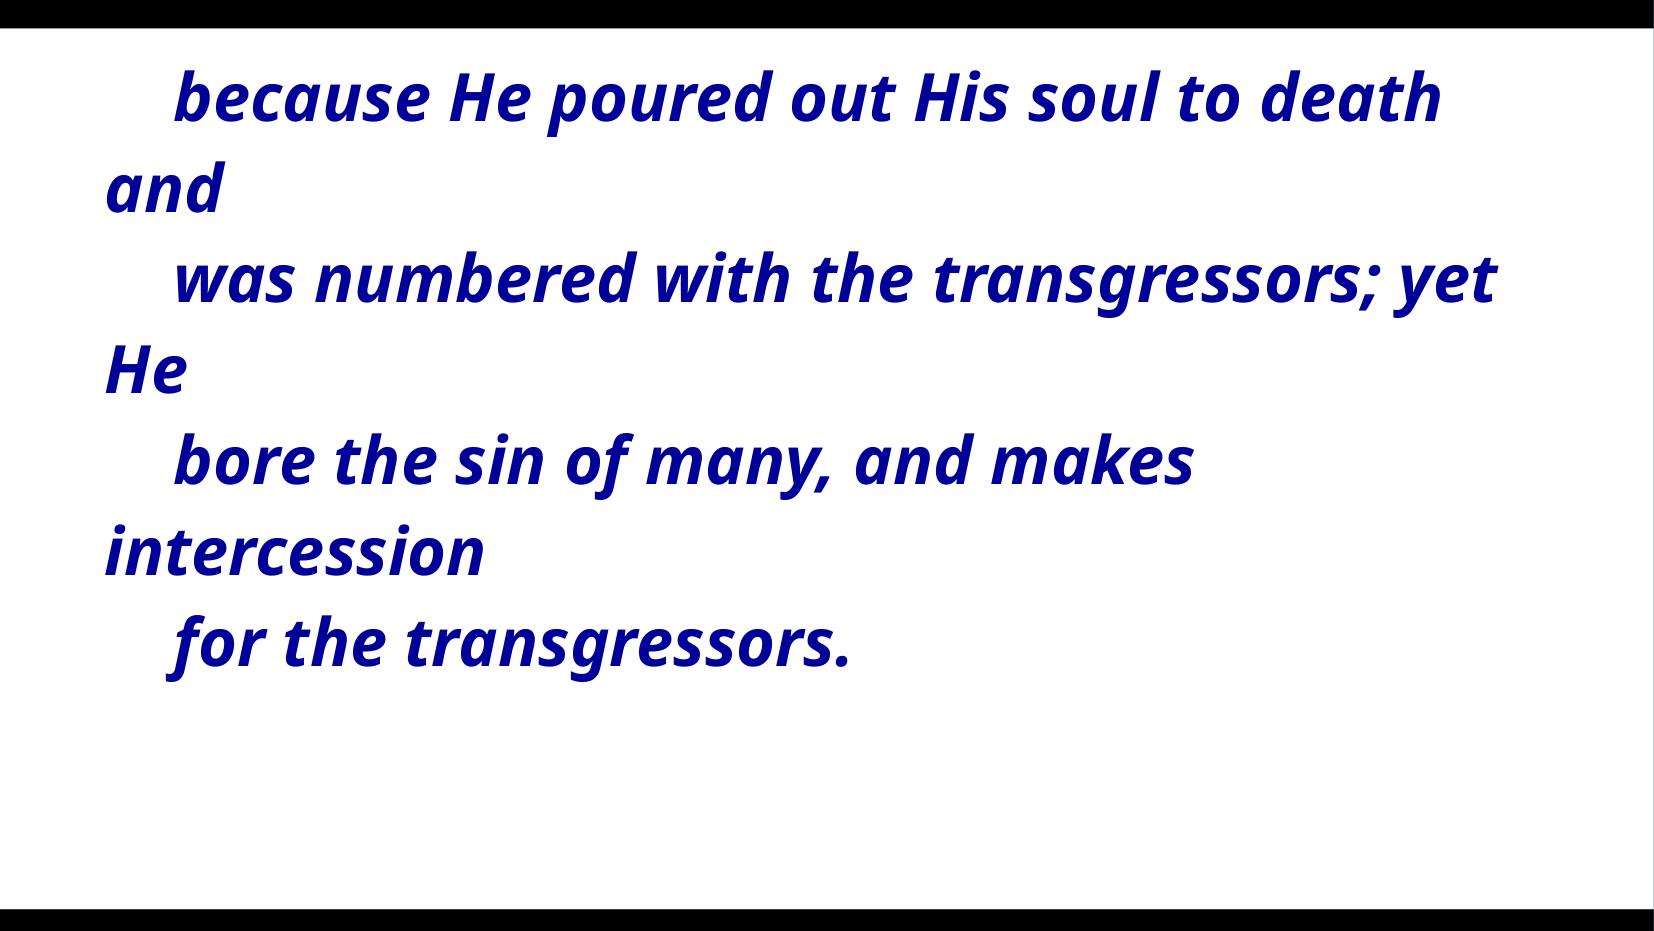

because He poured out His soul to death and
 was numbered with the transgressors; yet He
 bore the sin of many, and makes intercession
 for the transgressors.